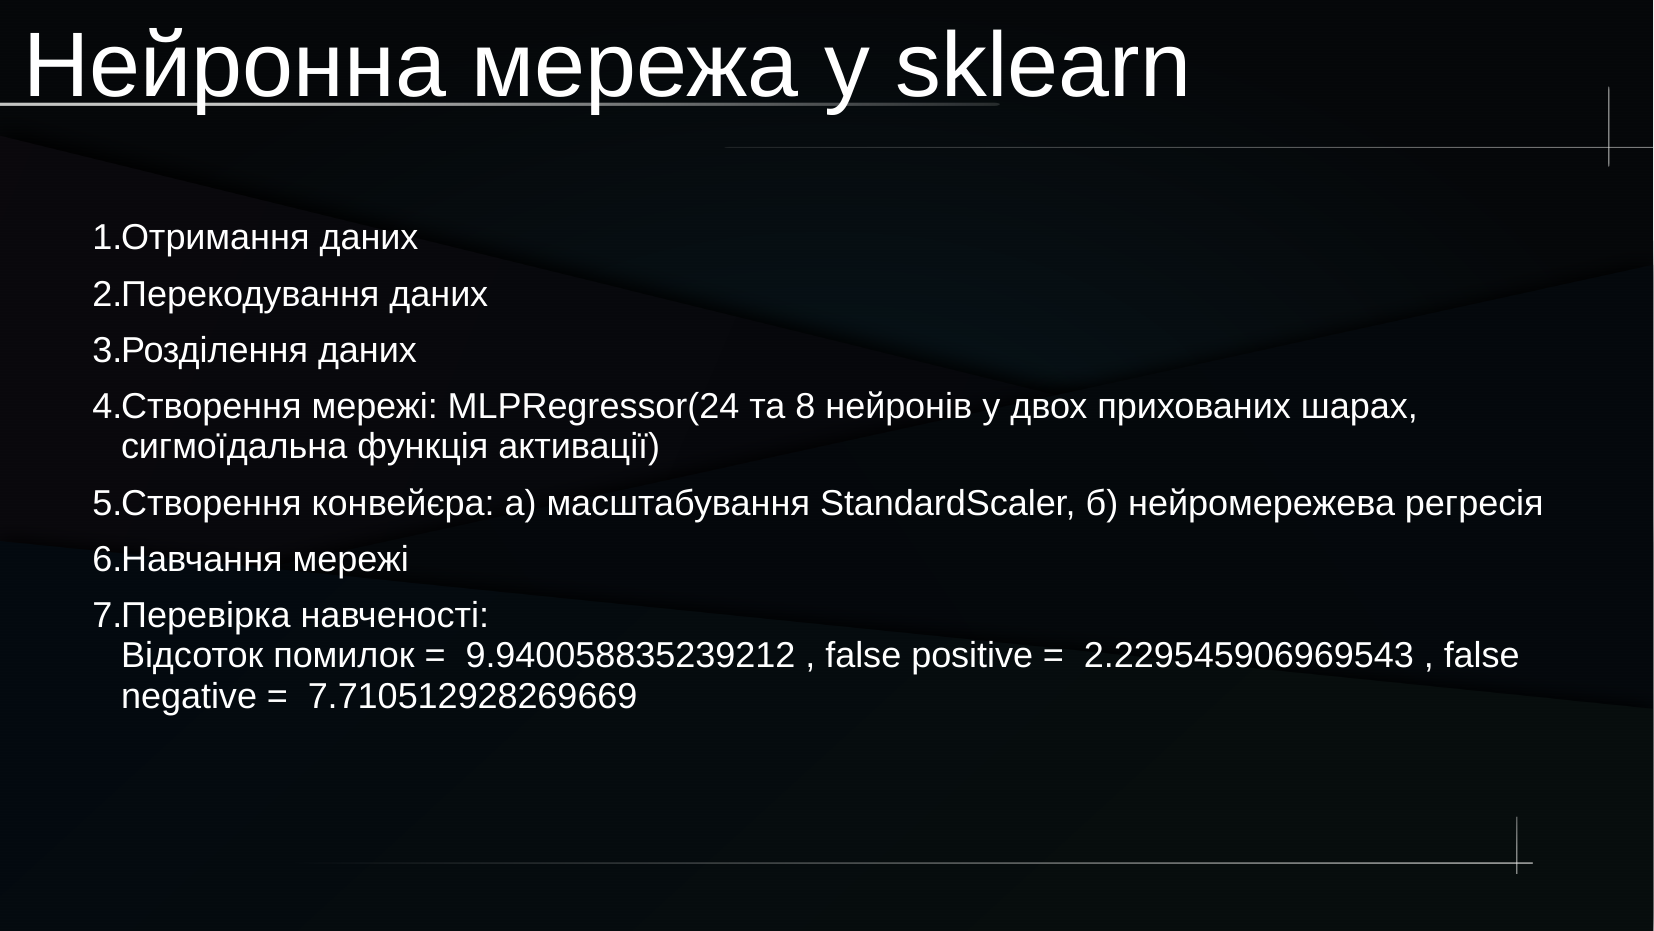

# Нейронна мережа у sklearn
Отримання даних
Перекодування даних
Розділення даних
Створення мережі: MLPRegressor(24 та 8 нейронів у двох прихованих шарах, сигмоїдальна функція активації)
Створення конвейєра: а) масштабування StandardScaler, б) нейромережева регресія
Навчання мережі
Перевірка навченості:
Відсоток помилок = 9.940058835239212 , false positive = 2.229545906969543 , false negative = 7.710512928269669